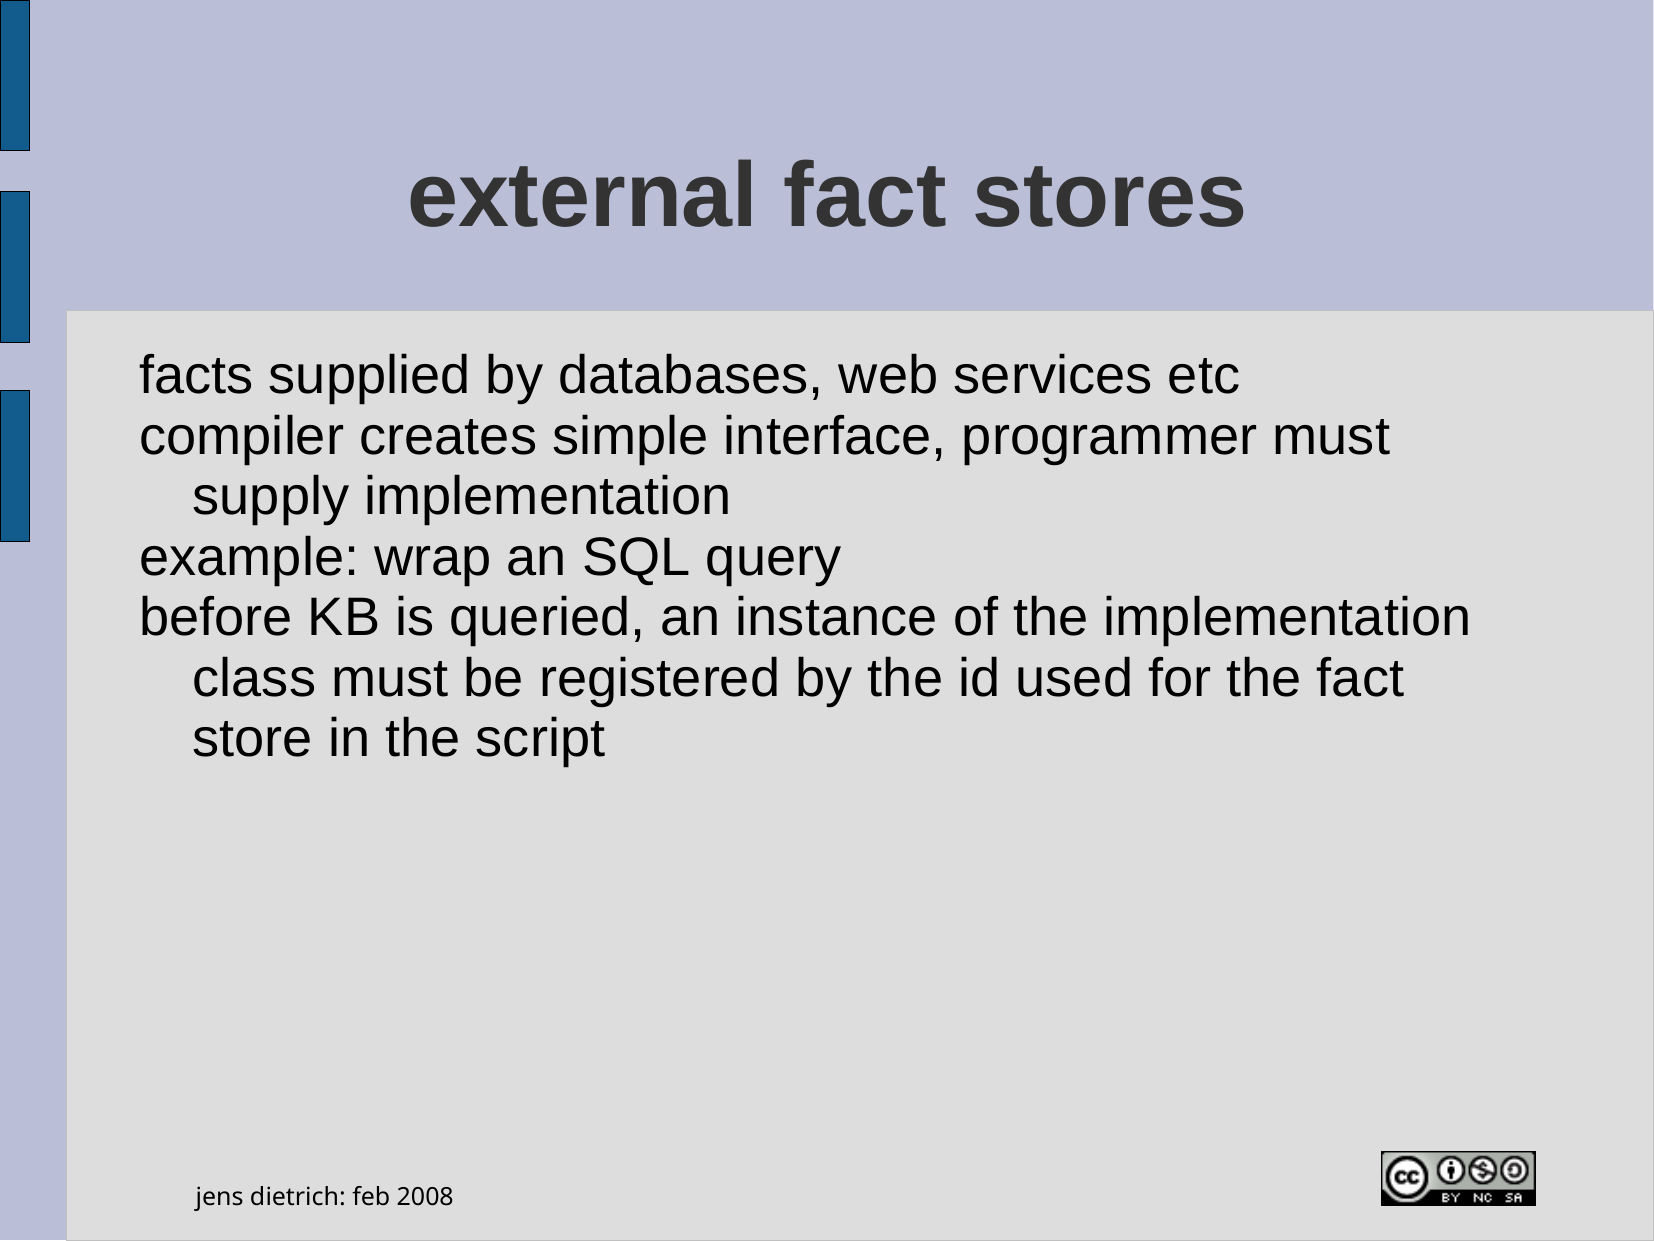

# external fact stores
facts supplied by databases, web services etc
compiler creates simple interface, programmer must supply implementation
example: wrap an SQL query
before KB is queried, an instance of the implementation class must be registered by the id used for the fact store in the script